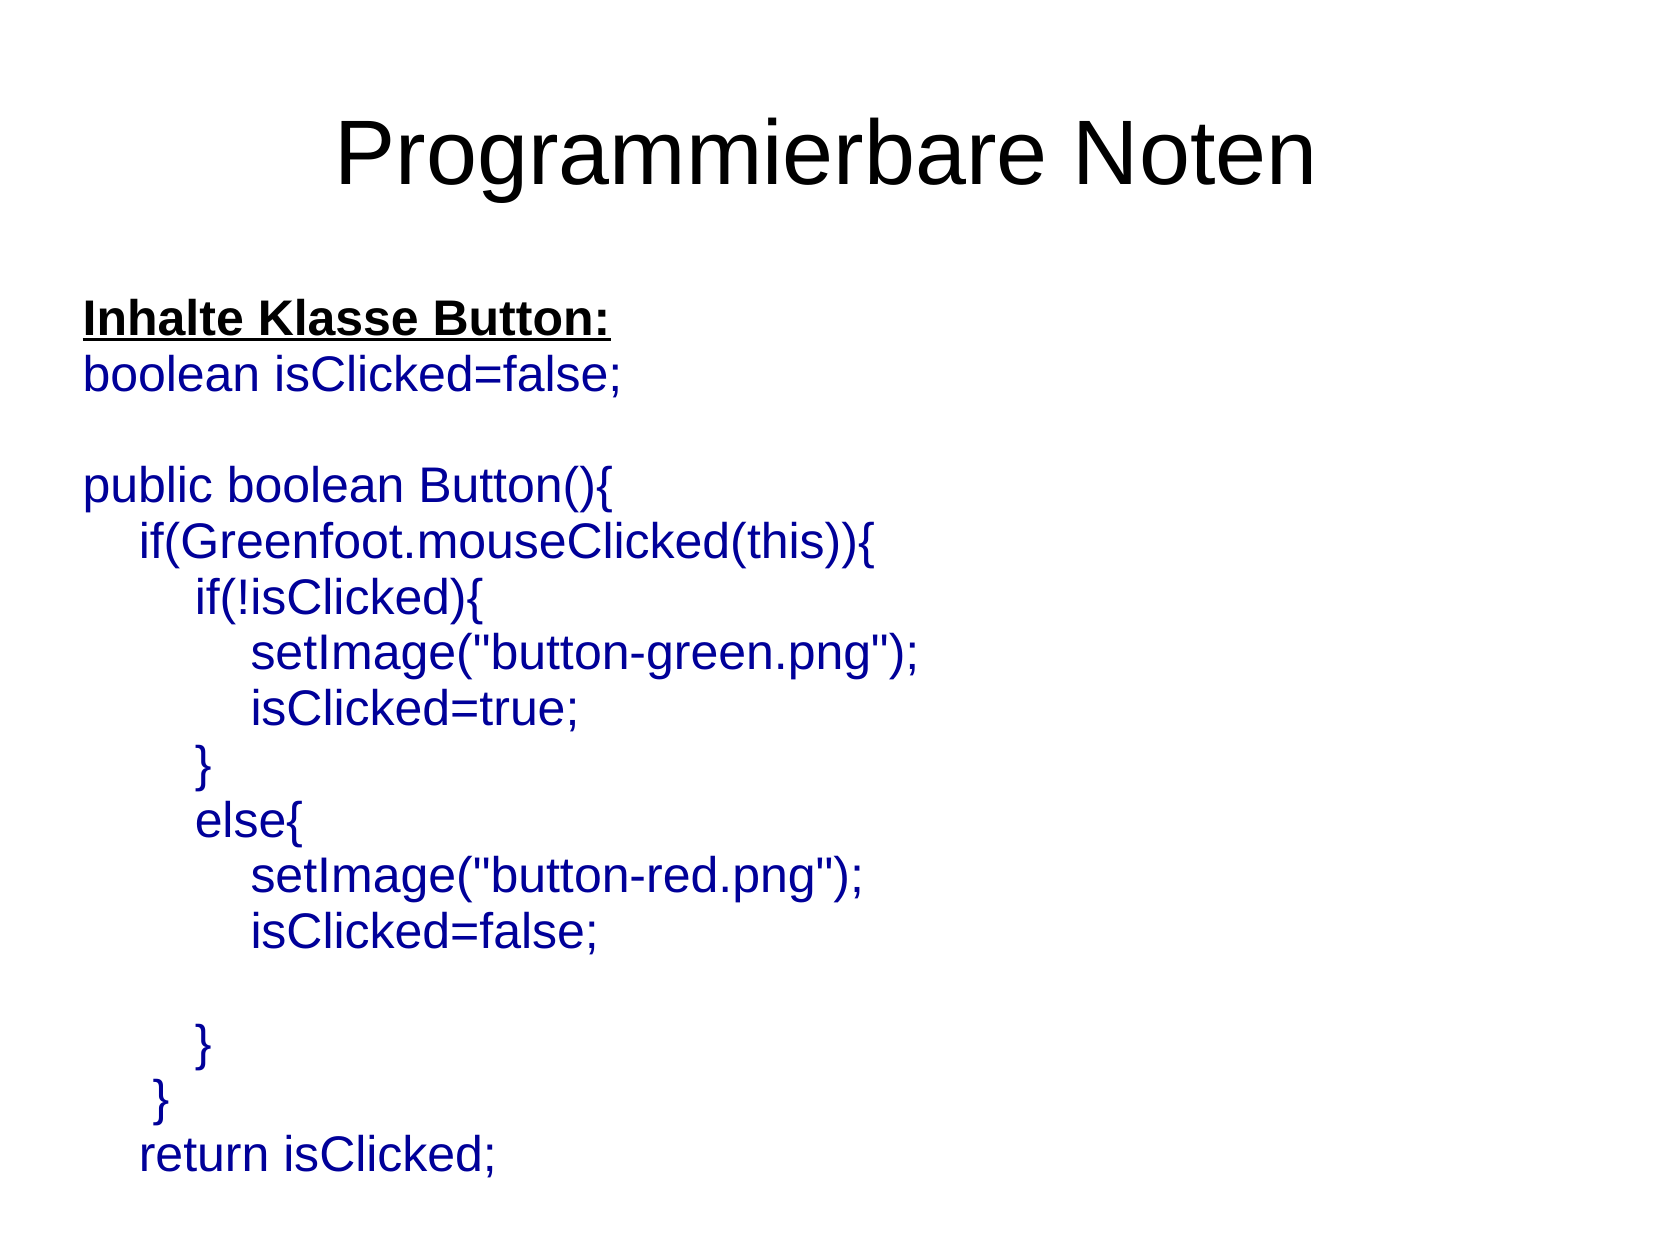

# Programmierbare Noten
Inhalte Klasse Button:
boolean isClicked=false;
public boolean Button(){
 if(Greenfoot.mouseClicked(this)){
 if(!isClicked){
 setImage("button-green.png");
 isClicked=true;
 }
 else{
 setImage("button-red.png");
 isClicked=false;
 }
 }
 return isClicked;